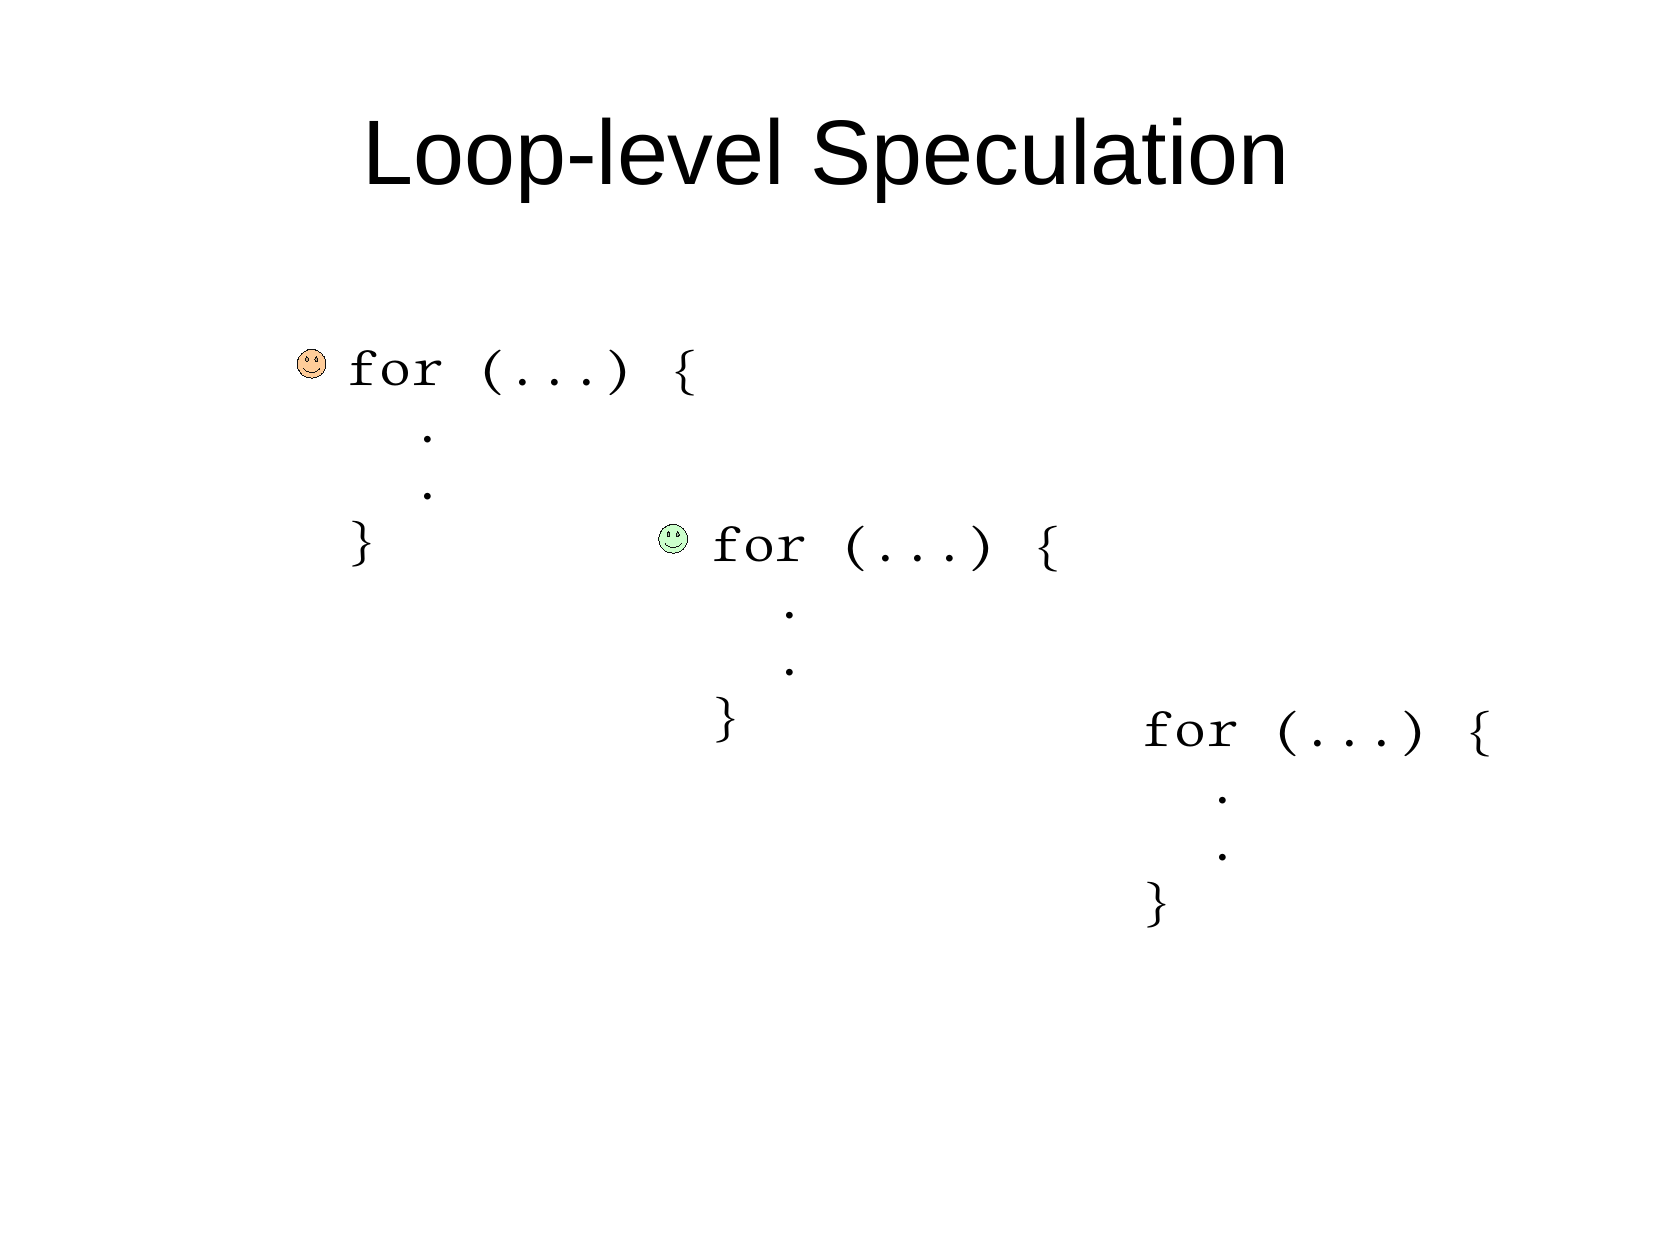

# Loop-level Speculation
for (...) {
 .
 .
}
for (...) {
 .
 .
}
for (...) {
 .
 .
}